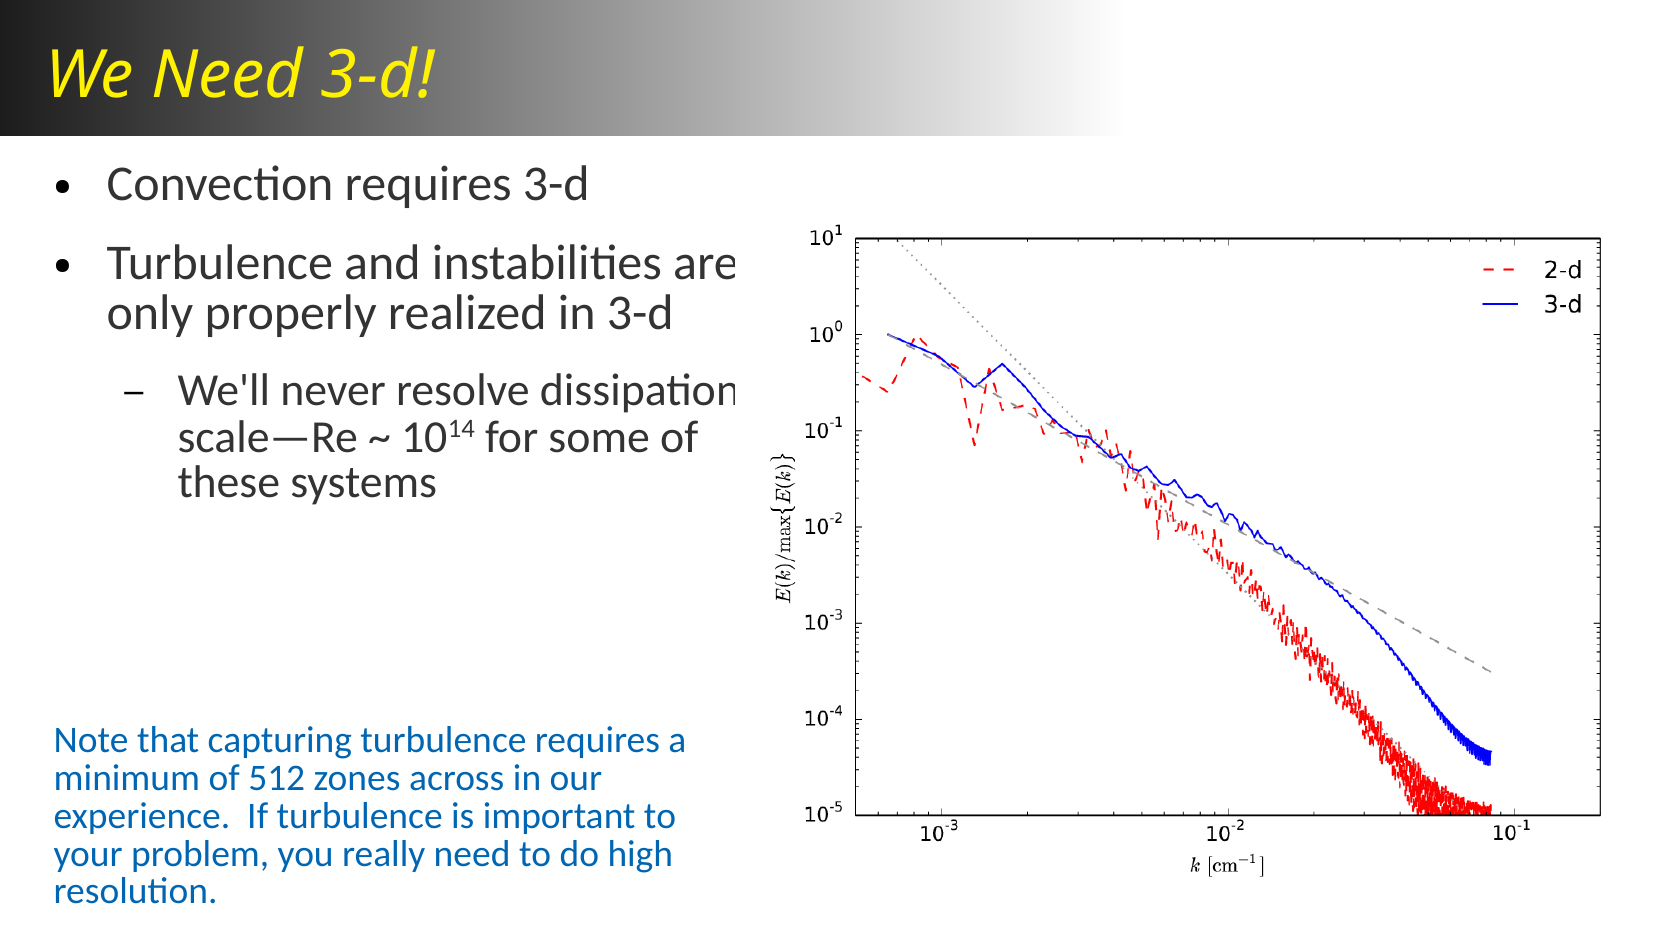

# We Need 3-d!
Convection requires 3-d
Turbulence and instabilities are only properly realized in 3-d
We'll never resolve dissipation scale—Re ~ 1014 for some of these systems
Note that capturing turbulence requires a minimum of 512 zones across in our experience. If turbulence is important to your problem, you really need to do high resolution.
turbulent kinetic energy spectrum in Maestro XRB calculations